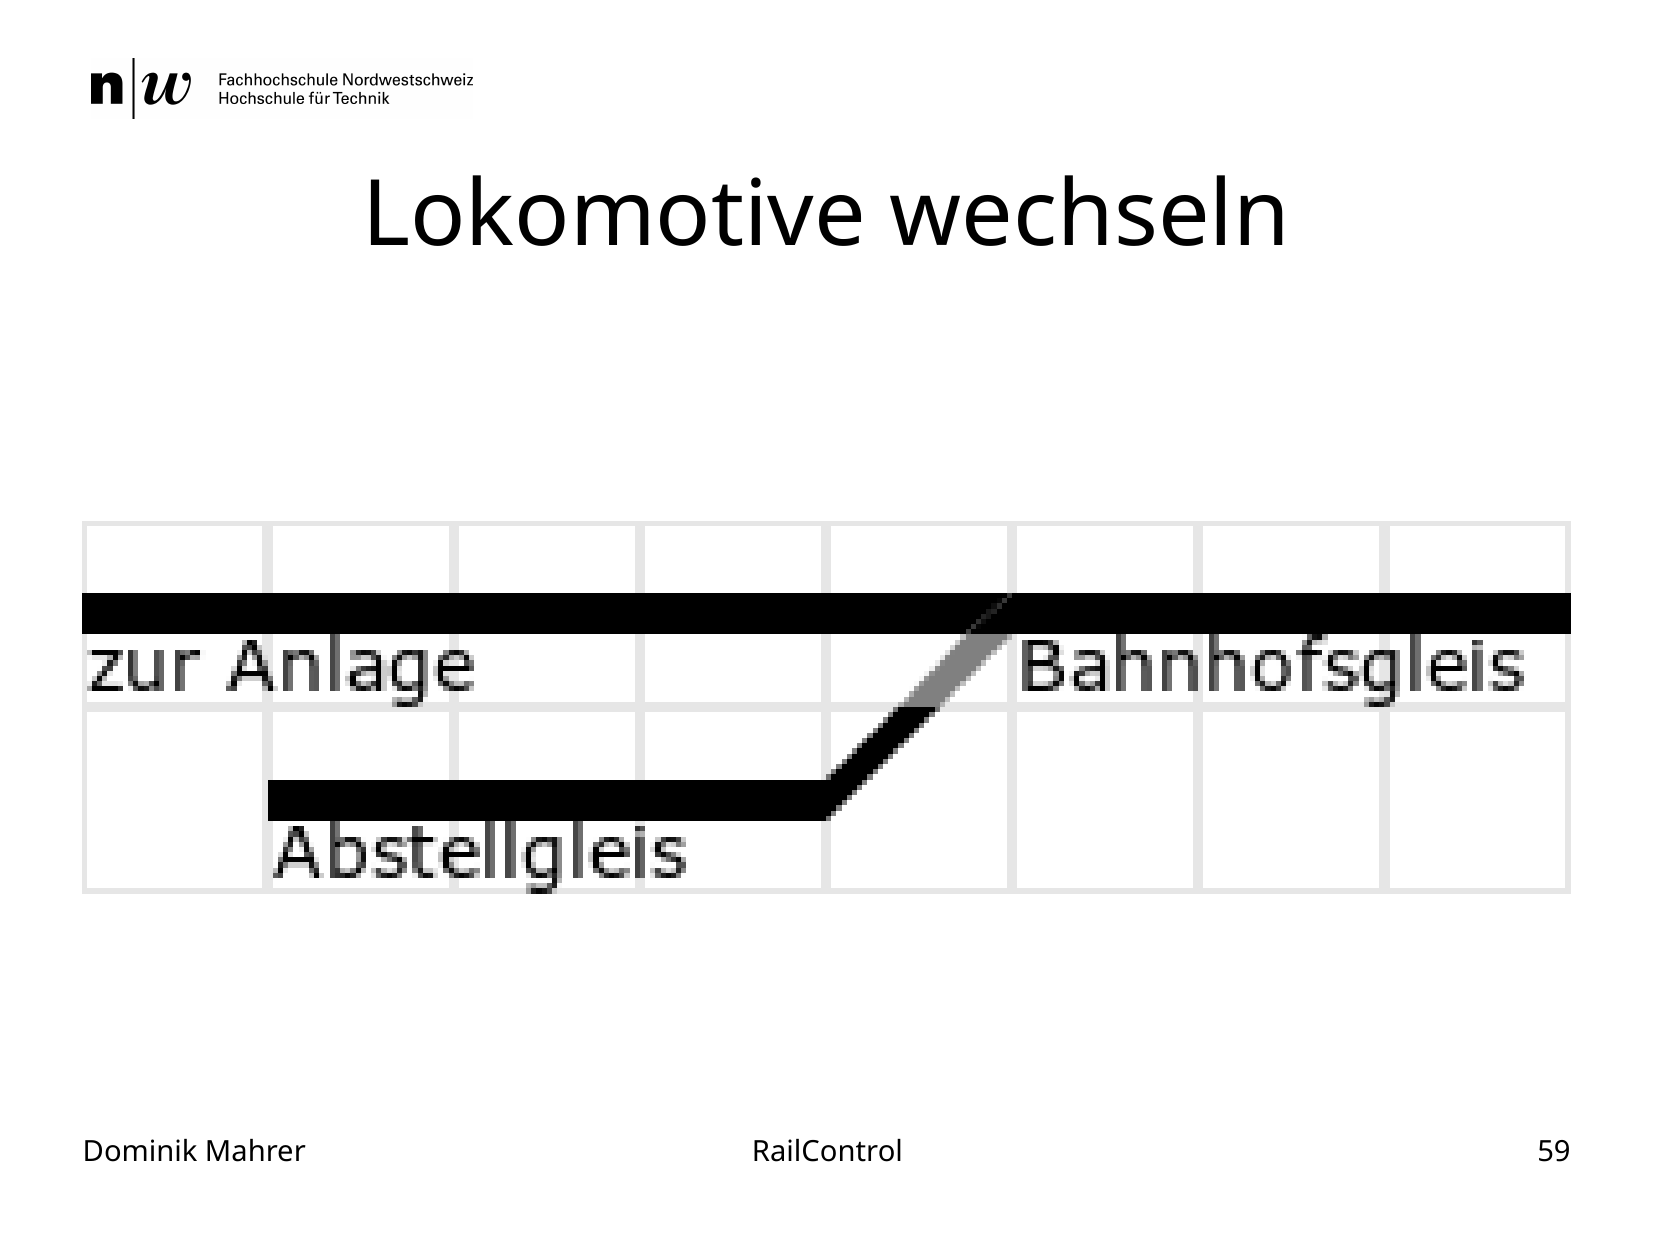

# Lokomotive wechseln
Dominik Mahrer
RailControl
59